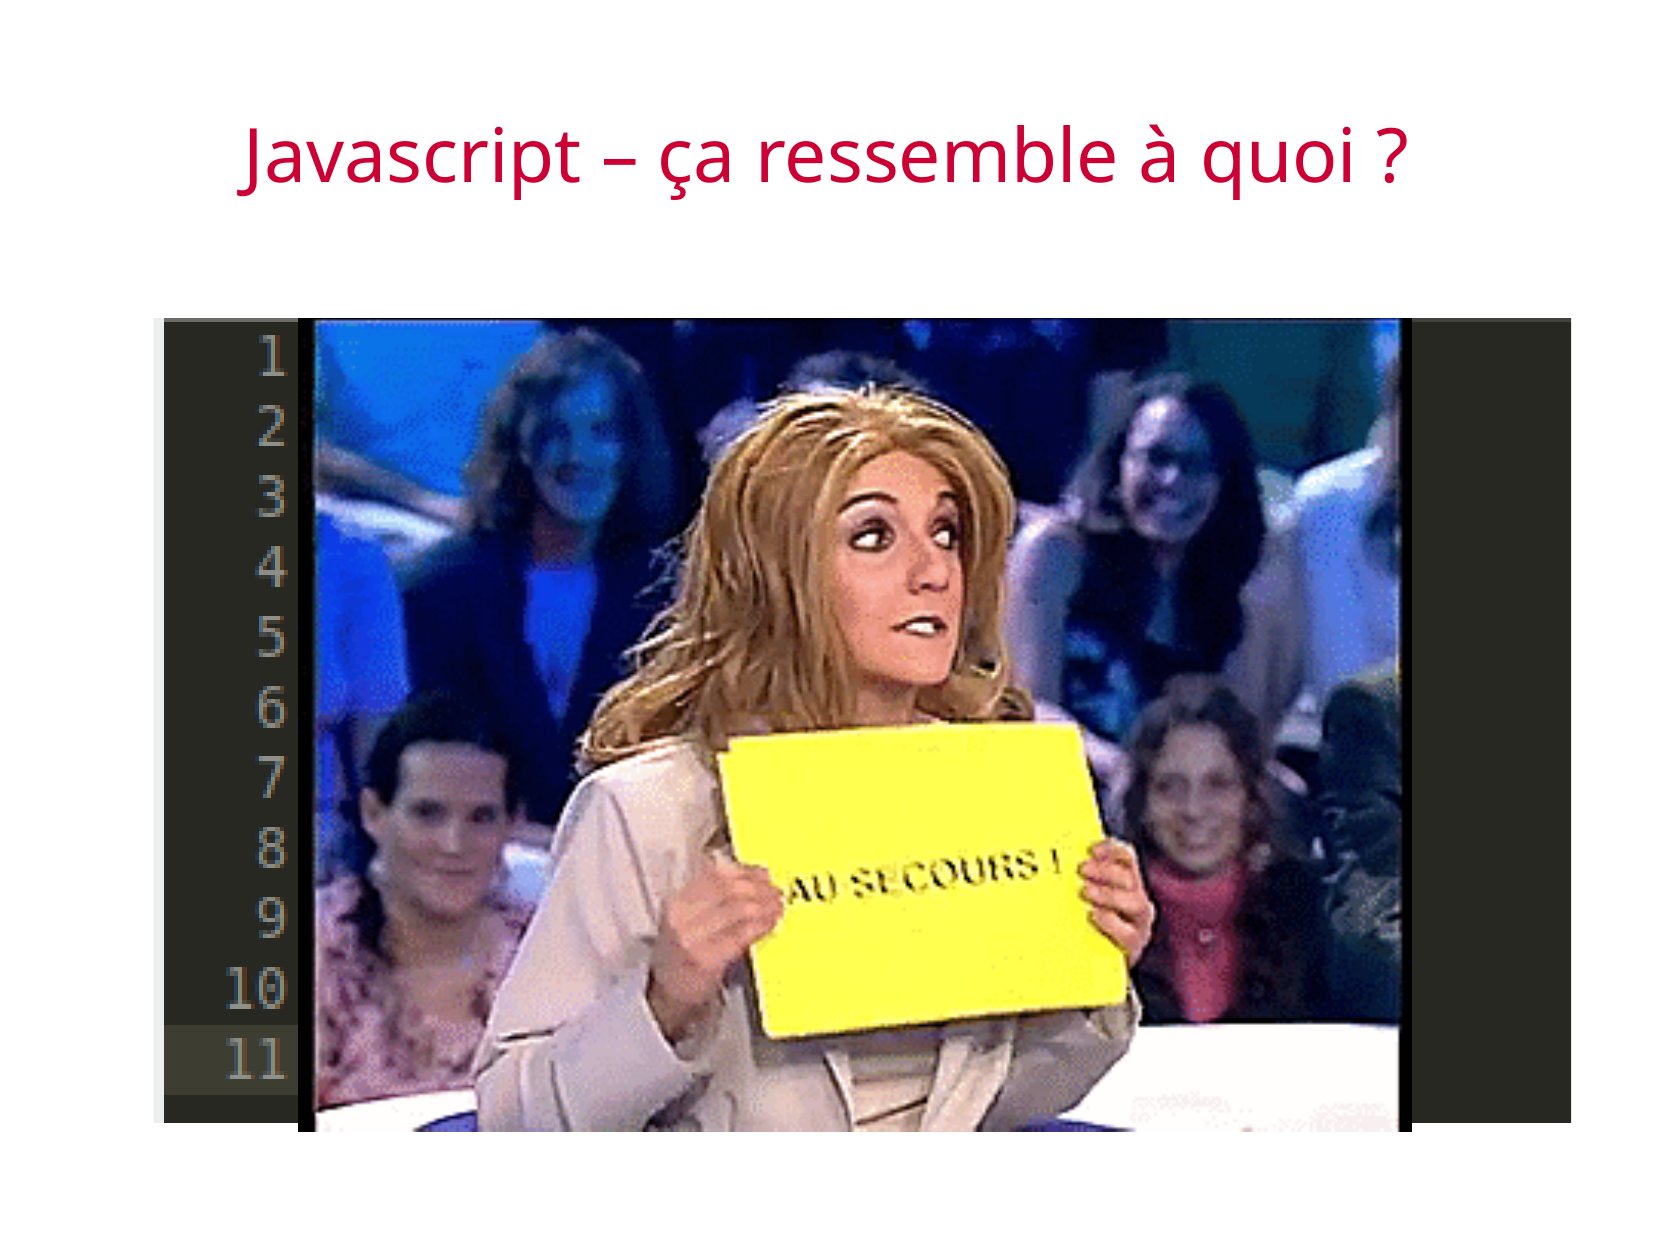

# Javascript – ça ressemble à quoi ?